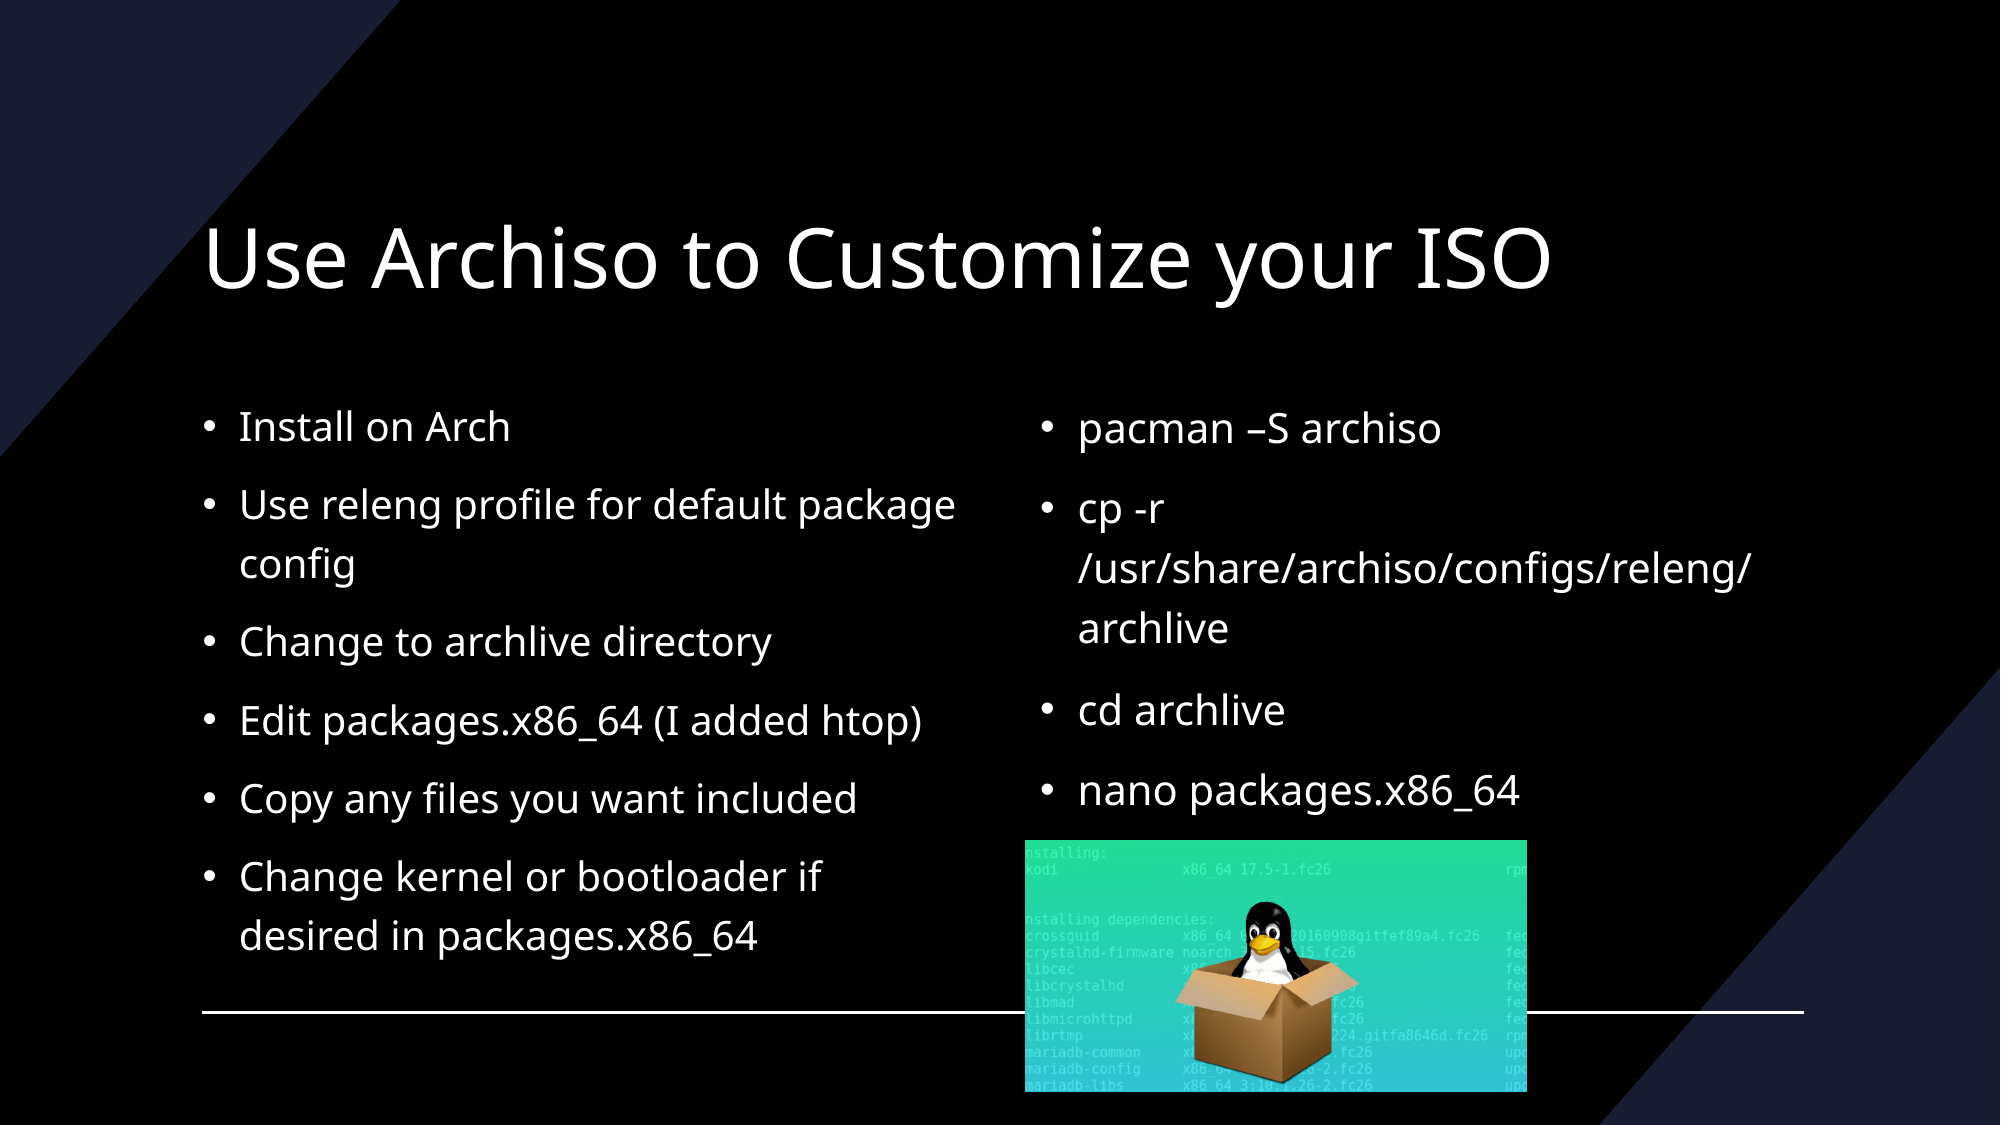

# Use Archiso to Customize your ISO
Install on Arch
Use releng profile for default package config
Change to archlive directory
Edit packages.x86_64 (I added htop)
Copy any files you want included
Change kernel or bootloader if desired in packages.x86_64
pacman –S archiso
cp -r /usr/share/archiso/configs/releng/ archlive
cd archlive
nano packages.x86_64
cp –r /file/to/copy /airootfs/place/to/go